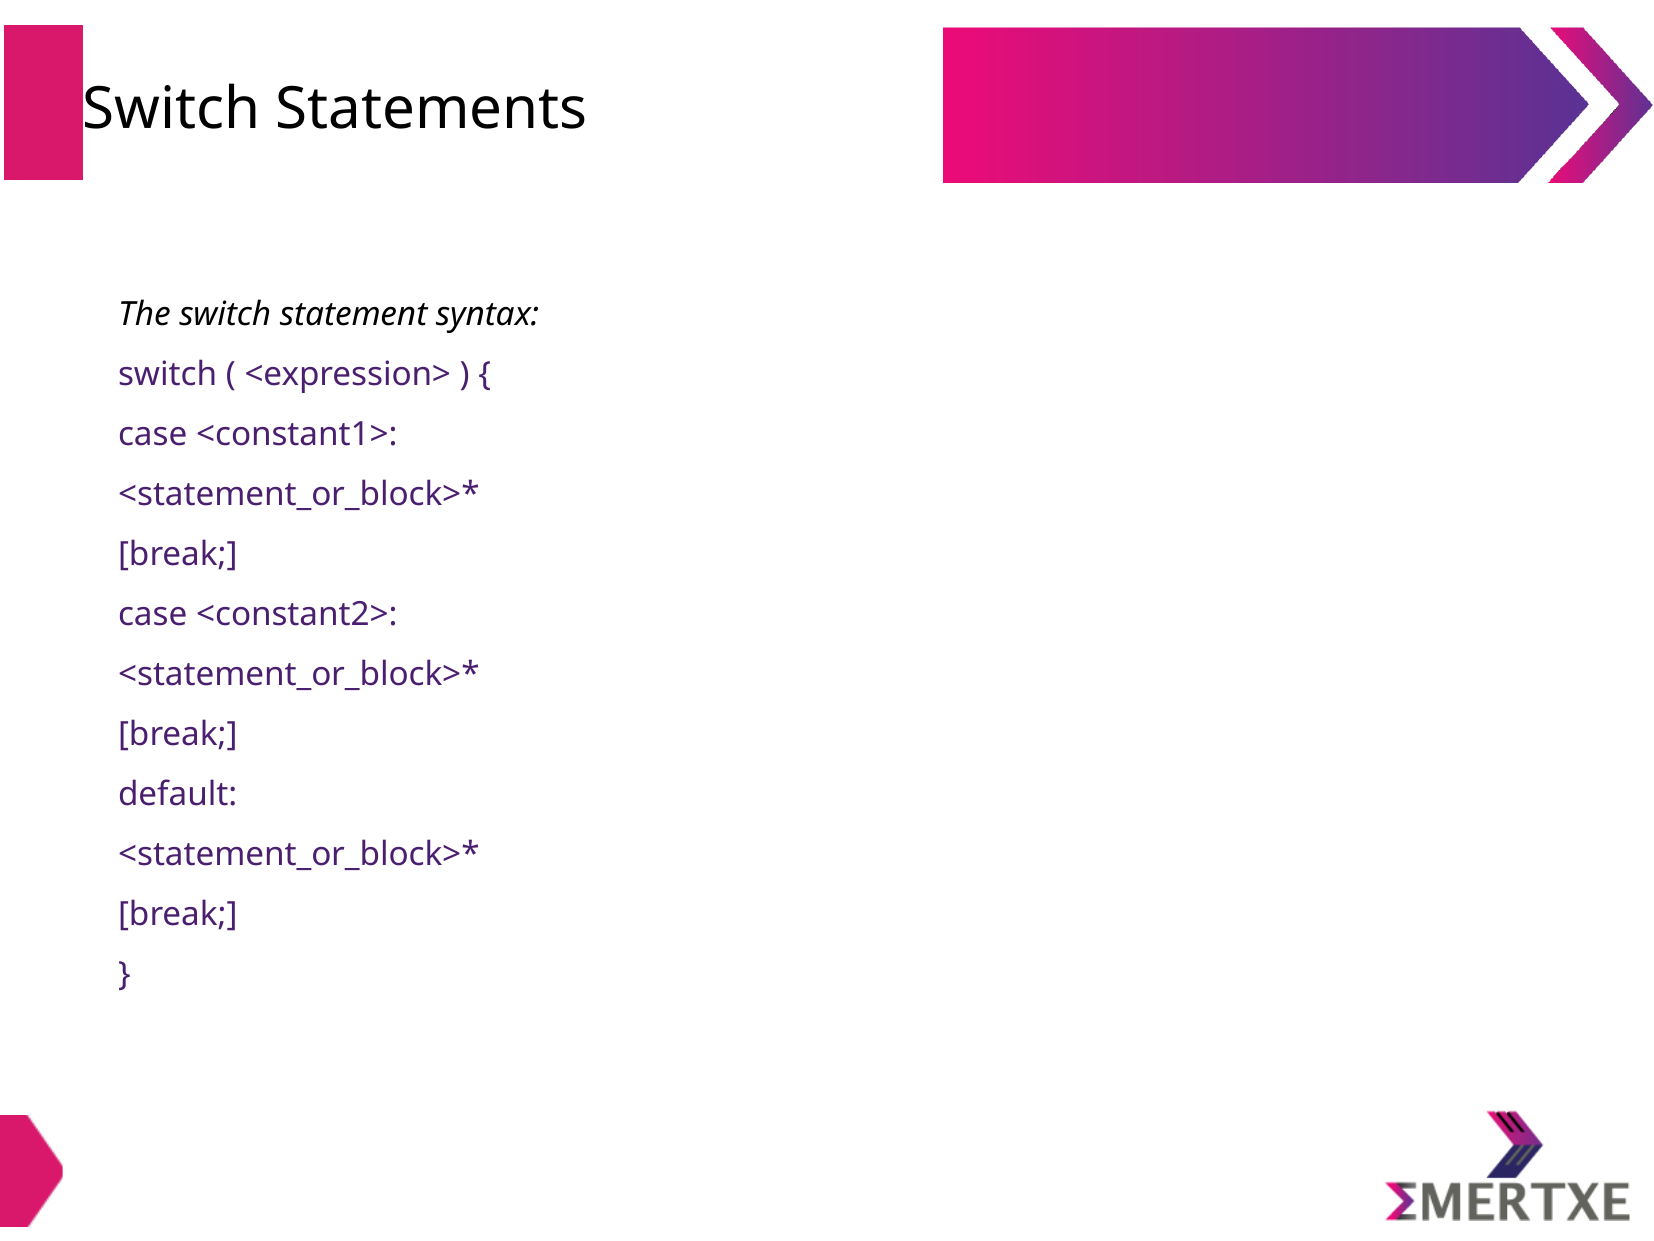

# Switch Statements
The switch statement syntax:
switch ( <expression> ) {
case <constant1>:
<statement_or_block>*
[break;]
case <constant2>:
<statement_or_block>*
[break;]
default:
<statement_or_block>*
[break;]
}